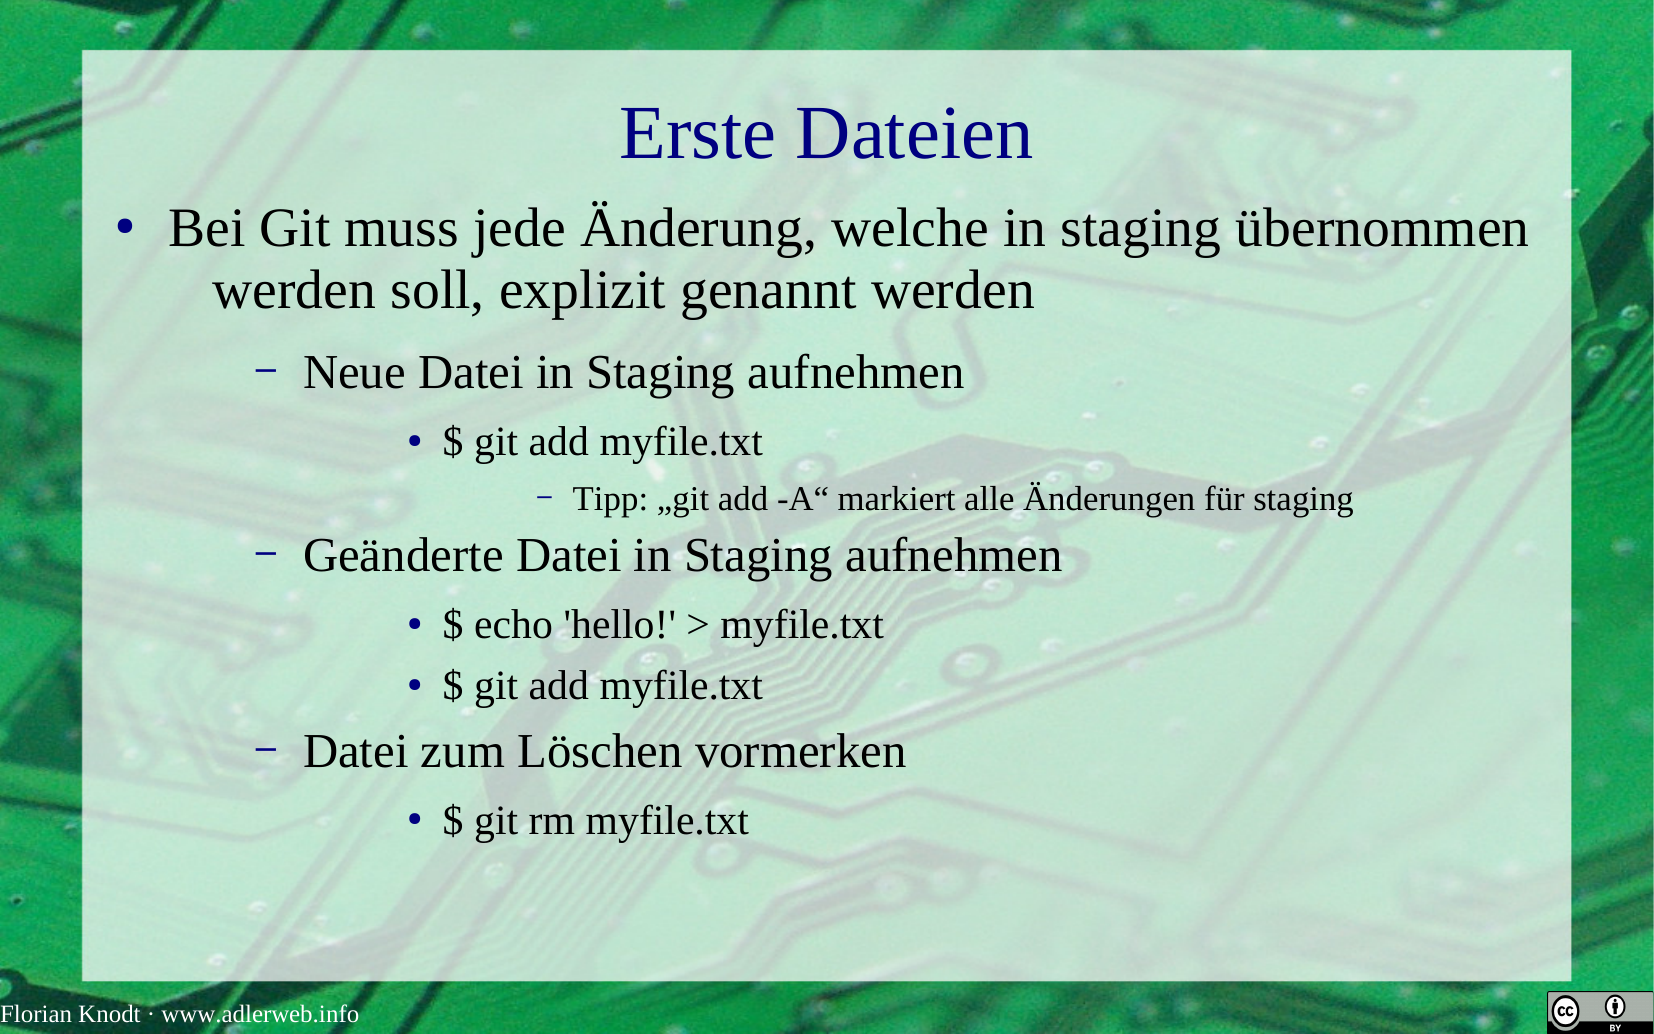

# Erste Dateien
Bei Git muss jede Änderung, welche in staging übernommen werden soll, explizit genannt werden
Neue Datei in Staging aufnehmen
$ git add myfile.txt
Tipp: „git add -A“ markiert alle Änderungen für staging
Geänderte Datei in Staging aufnehmen
$ echo 'hello!' > myfile.txt
$ git add myfile.txt
Datei zum Löschen vormerken
$ git rm myfile.txt